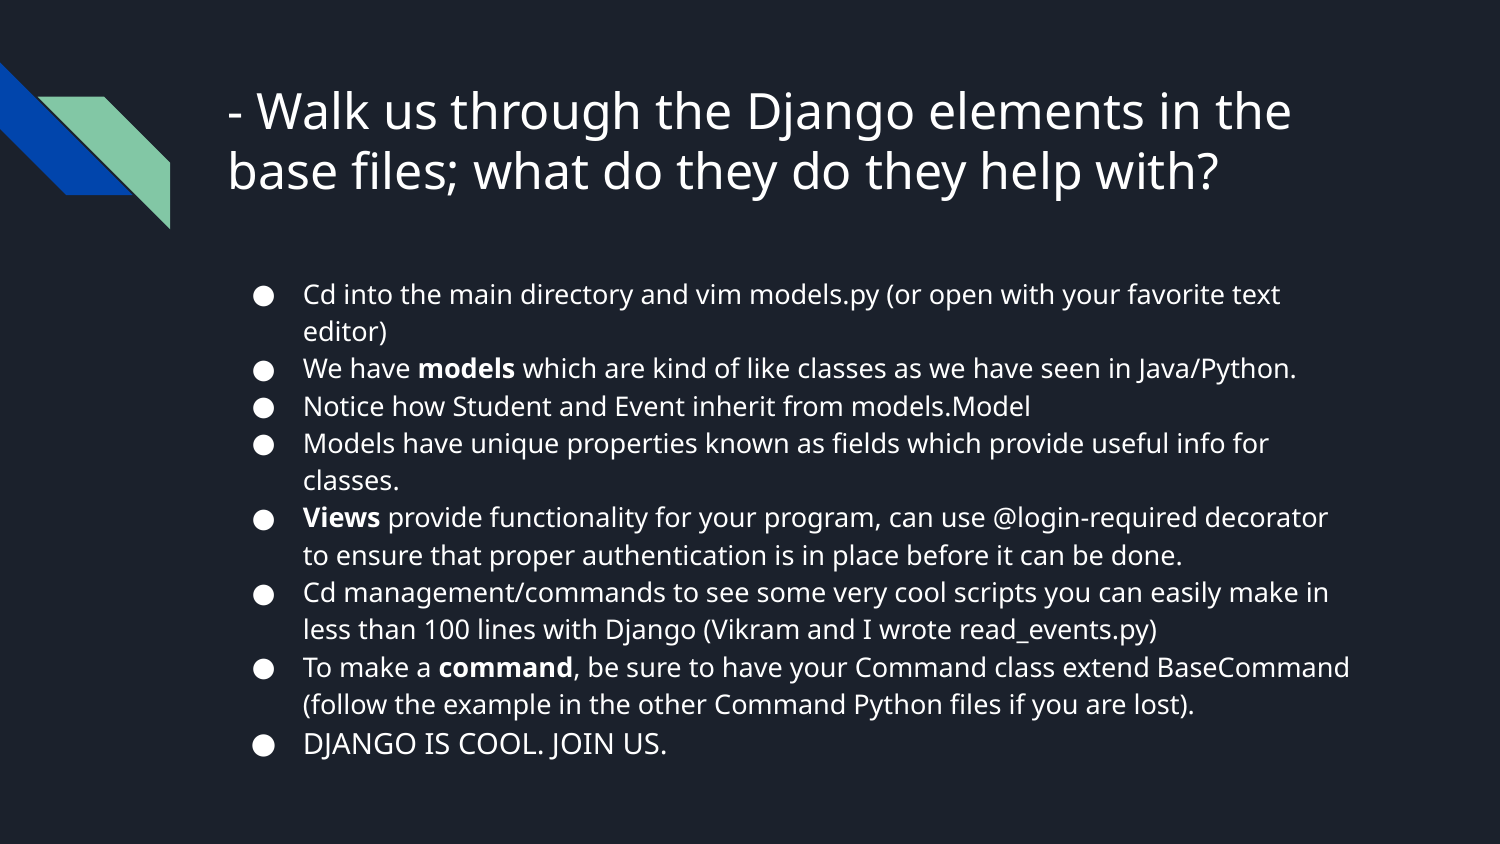

# - Walk us through the Django elements in the base files; what do they do they help with?
Cd into the main directory and vim models.py (or open with your favorite text editor)
We have models which are kind of like classes as we have seen in Java/Python.
Notice how Student and Event inherit from models.Model
Models have unique properties known as fields which provide useful info for classes.
Views provide functionality for your program, can use @login-required decorator to ensure that proper authentication is in place before it can be done.
Cd management/commands to see some very cool scripts you can easily make in less than 100 lines with Django (Vikram and I wrote read_events.py)
To make a command, be sure to have your Command class extend BaseCommand (follow the example in the other Command Python files if you are lost).
DJANGO IS COOL. JOIN US.